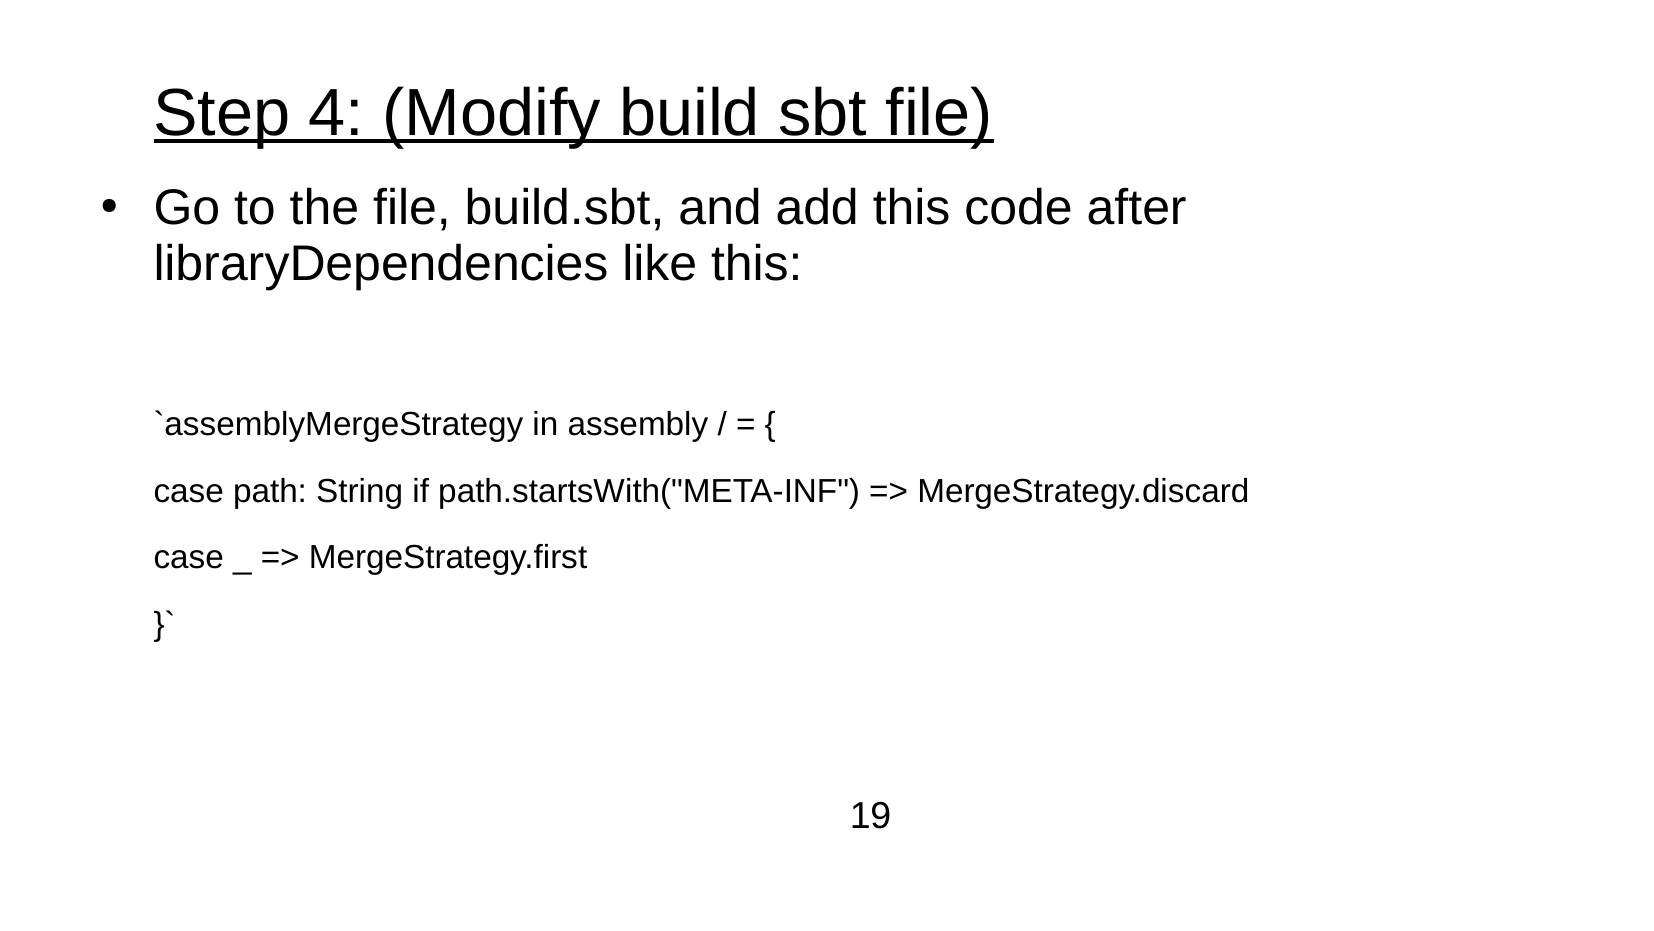

# Step 4: (Modify build sbt file)
Go to the file, build.sbt, and add this code after libraryDependencies like this:
`assemblyMergeStrategy in assembly / = {
case path: String if path.startsWith("META-INF") => MergeStrategy.discard
case _ => MergeStrategy.first
}`